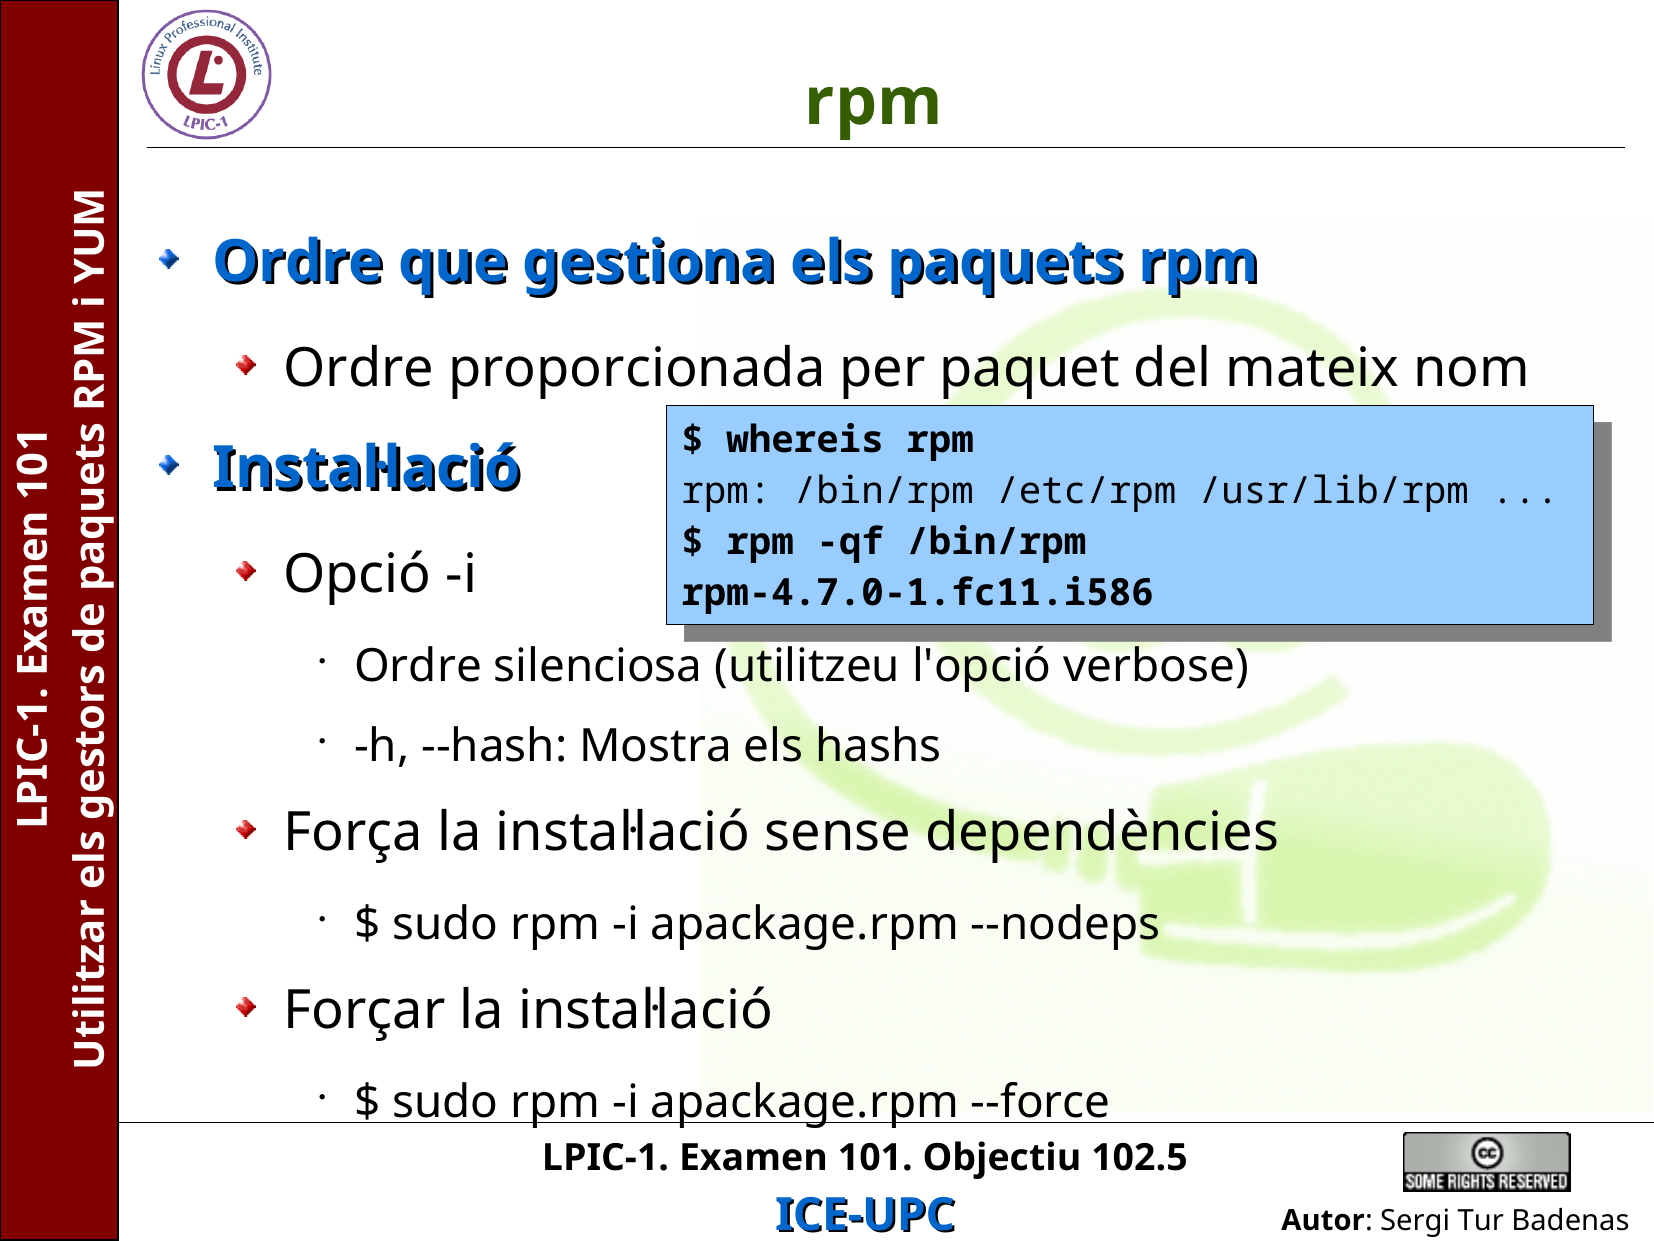

# rpm
Ordre que gestiona els paquets rpm
Ordre proporcionada per paquet del mateix nom
Instal·lació
Opció -i
Ordre silenciosa (utilitzeu l'opció verbose)
-h, --hash: Mostra els hashs
Força la instal·lació sense dependències
$ sudo rpm -i apackage.rpm --nodeps
Forçar la instal·lació
$ sudo rpm -i apackage.rpm --force
$ whereis rpm
rpm: /bin/rpm /etc/rpm /usr/lib/rpm ...
$ rpm -qf /bin/rpm
rpm-4.7.0-1.fc11.i586